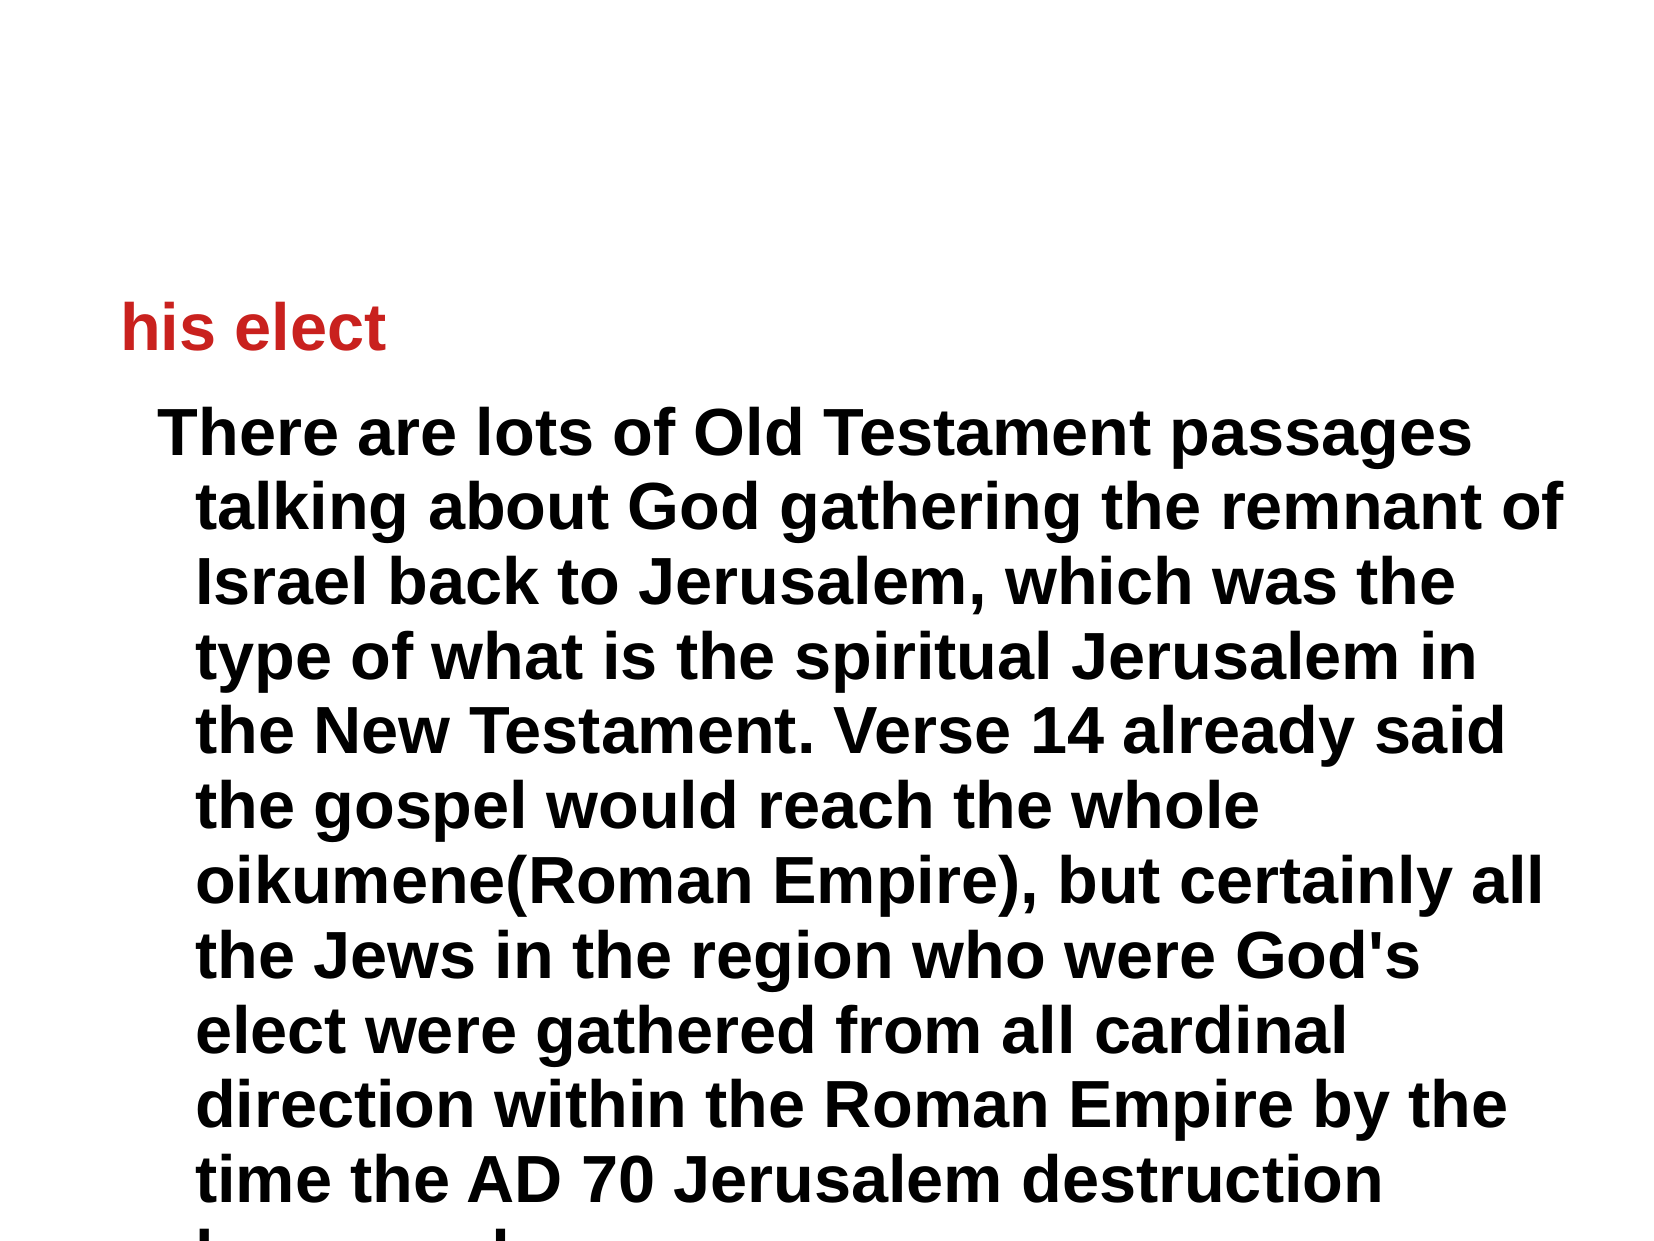

#
his elect
There are lots of Old Testament passages talking about God gathering the remnant of Israel back to Jerusalem, which was the type of what is the spiritual Jerusalem in the New Testament. Verse 14 already said the gospel would reach the whole oikumene(Roman Empire), but certainly all the Jews in the region who were God's elect were gathered from all cardinal direction within the Roman Empire by the time the AD 70 Jerusalem destruction happened.